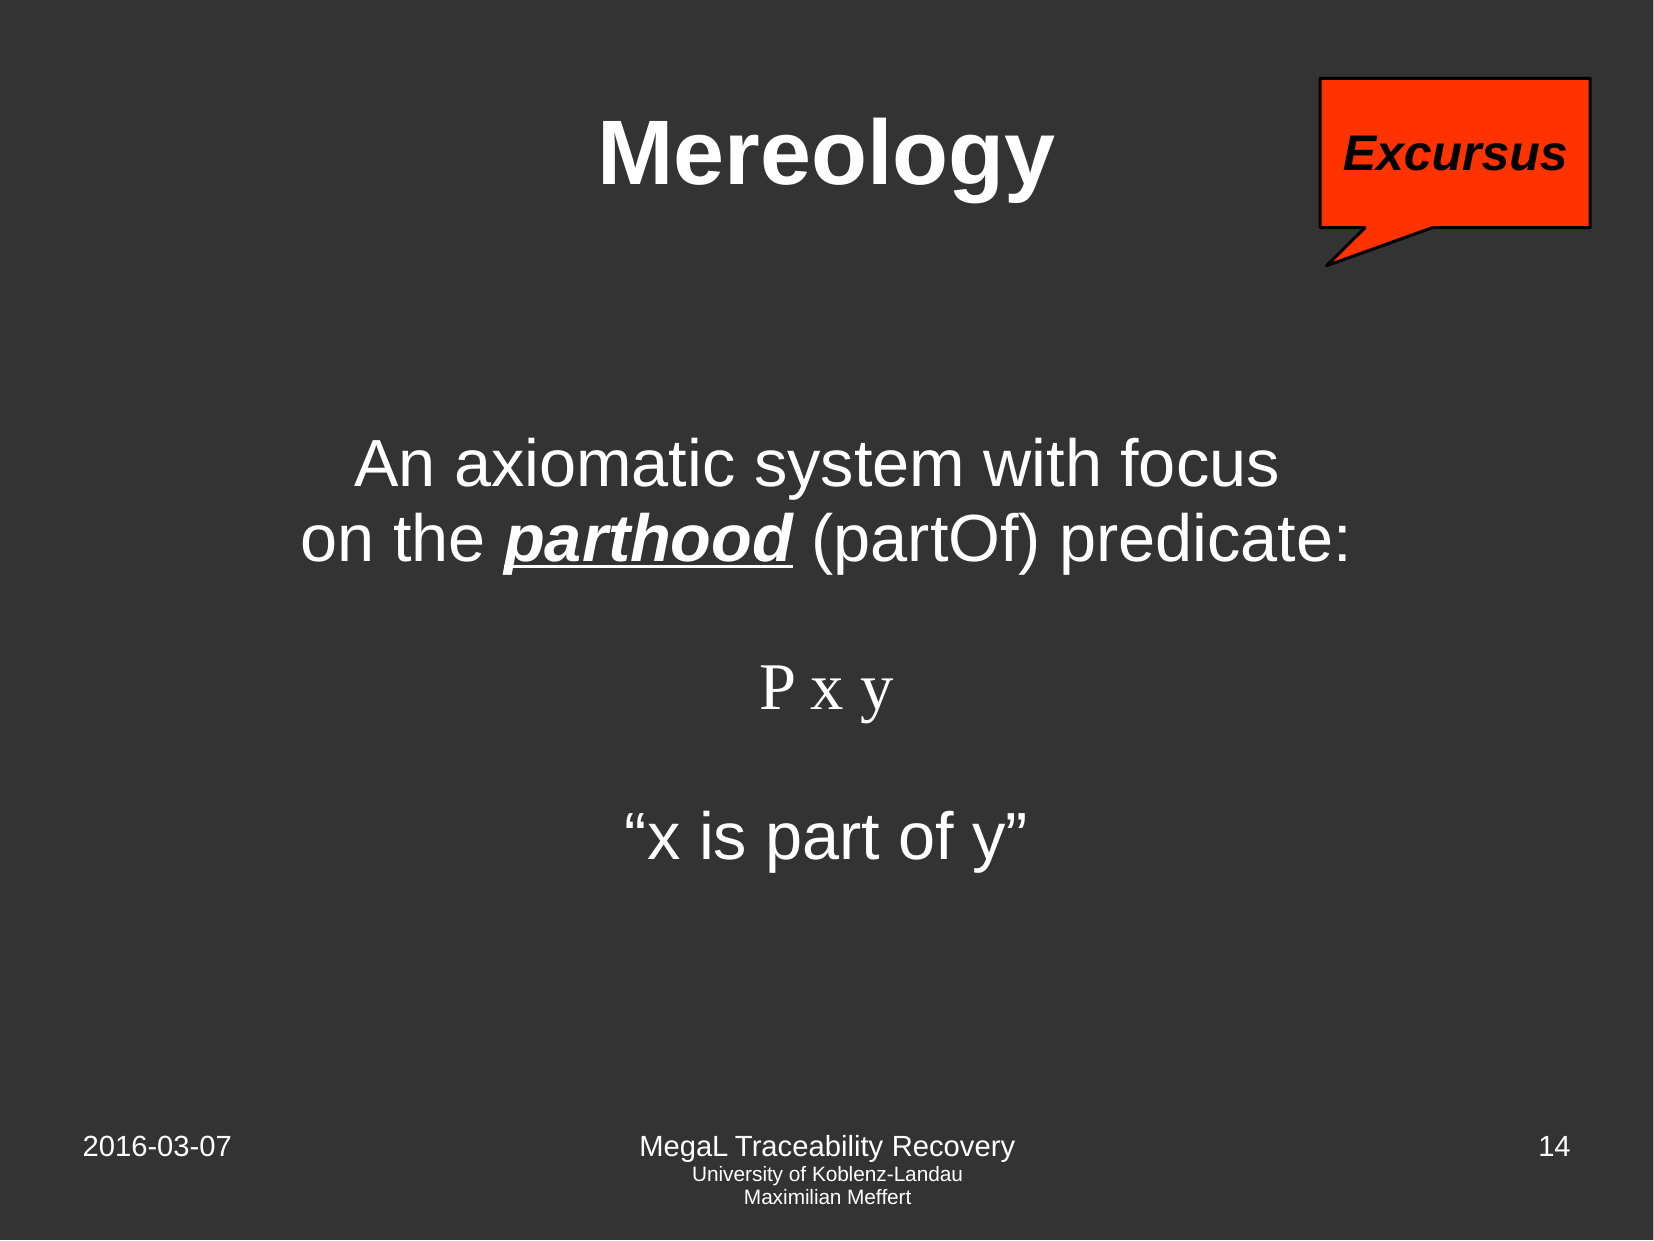

# Mereology
Excursus
An axiomatic system with focus
on the parthood (partOf) predicate:
P x y
“x is part of y”
2016-03-07
MegaL Traceability Recovery
14